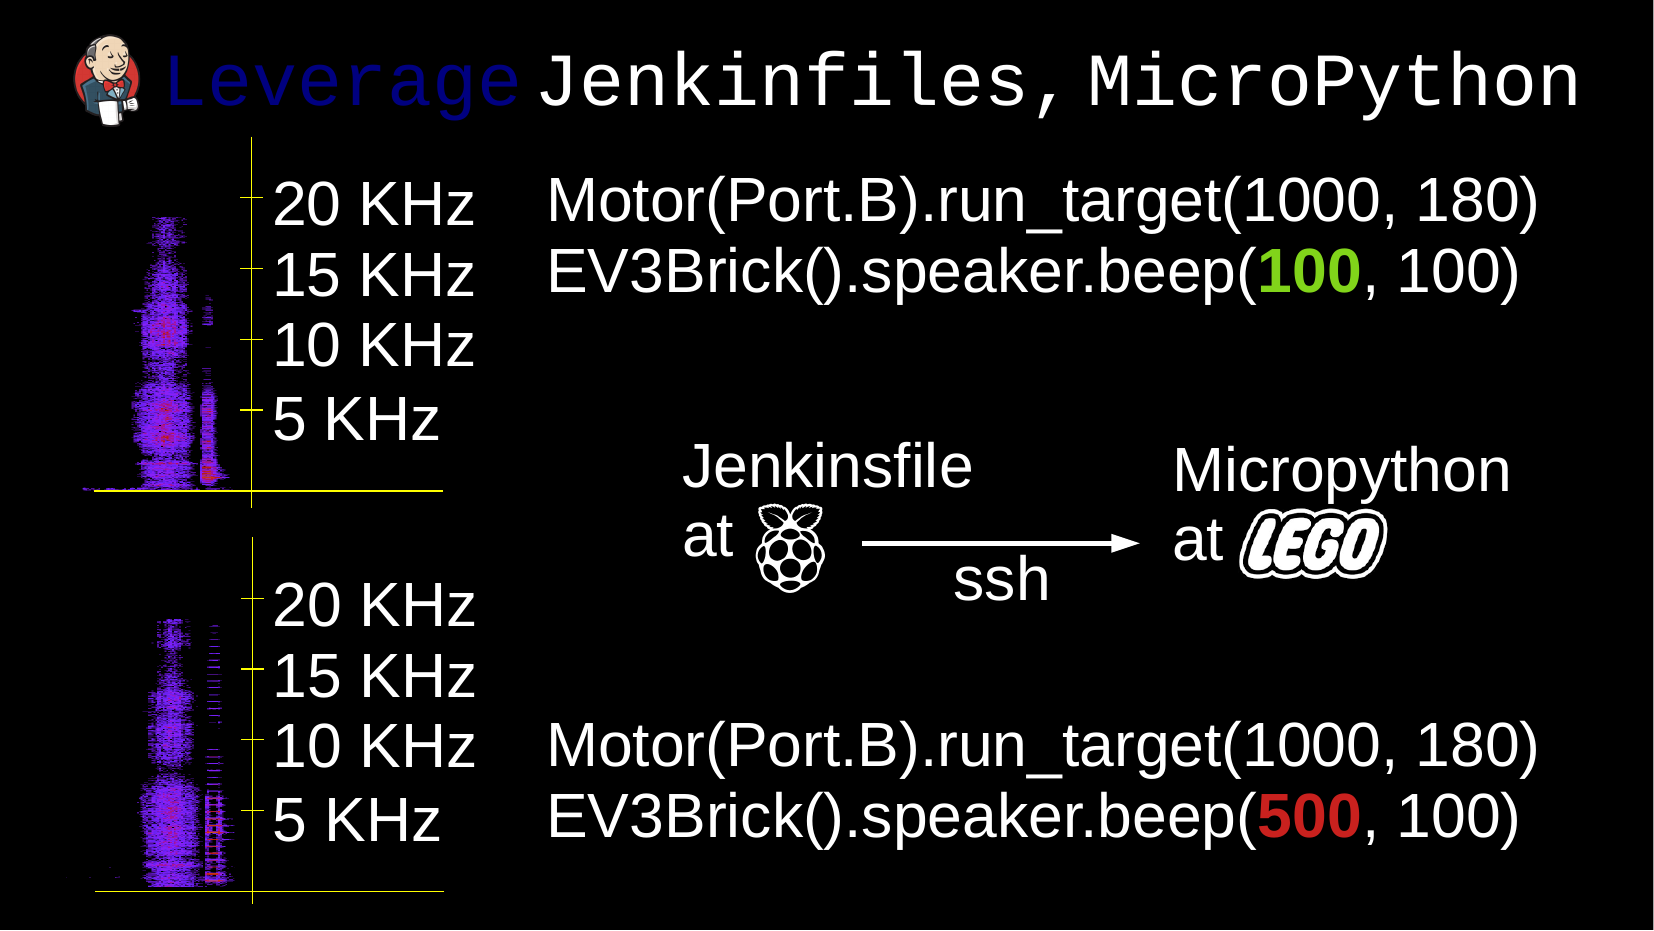

Leverage Jenkinfiles, MicroPython
Motor(Port.B).run_target(1000, 180)
EV3Brick().speaker.beep(100, 100)
20 KHz
15 KHz
10 KHz
5 KHz
Jenkinsfile at
Micropython at
ssh
20 KHz
15 KHz
Motor(Port.B).run_target(1000, 180)
EV3Brick().speaker.beep(500, 100)
10 KHz
5 KHz